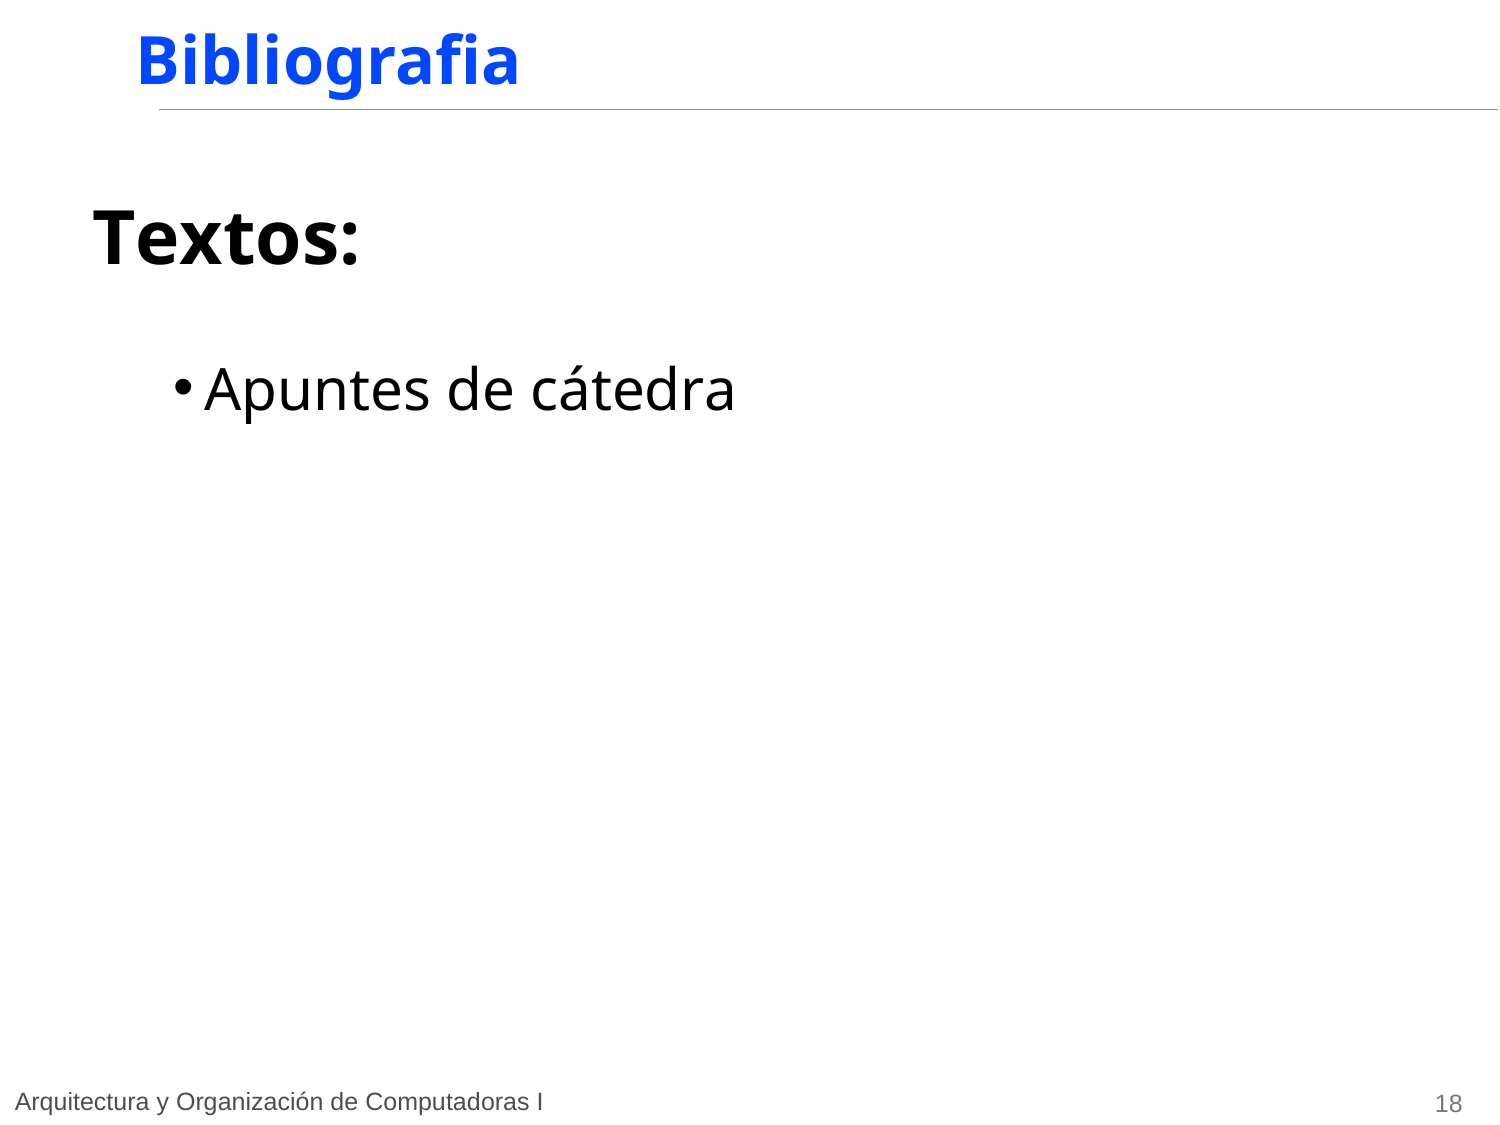

# Bibliografia
Textos:
Apuntes de cátedra
Arquitectura y Organización de Computadoras I
18